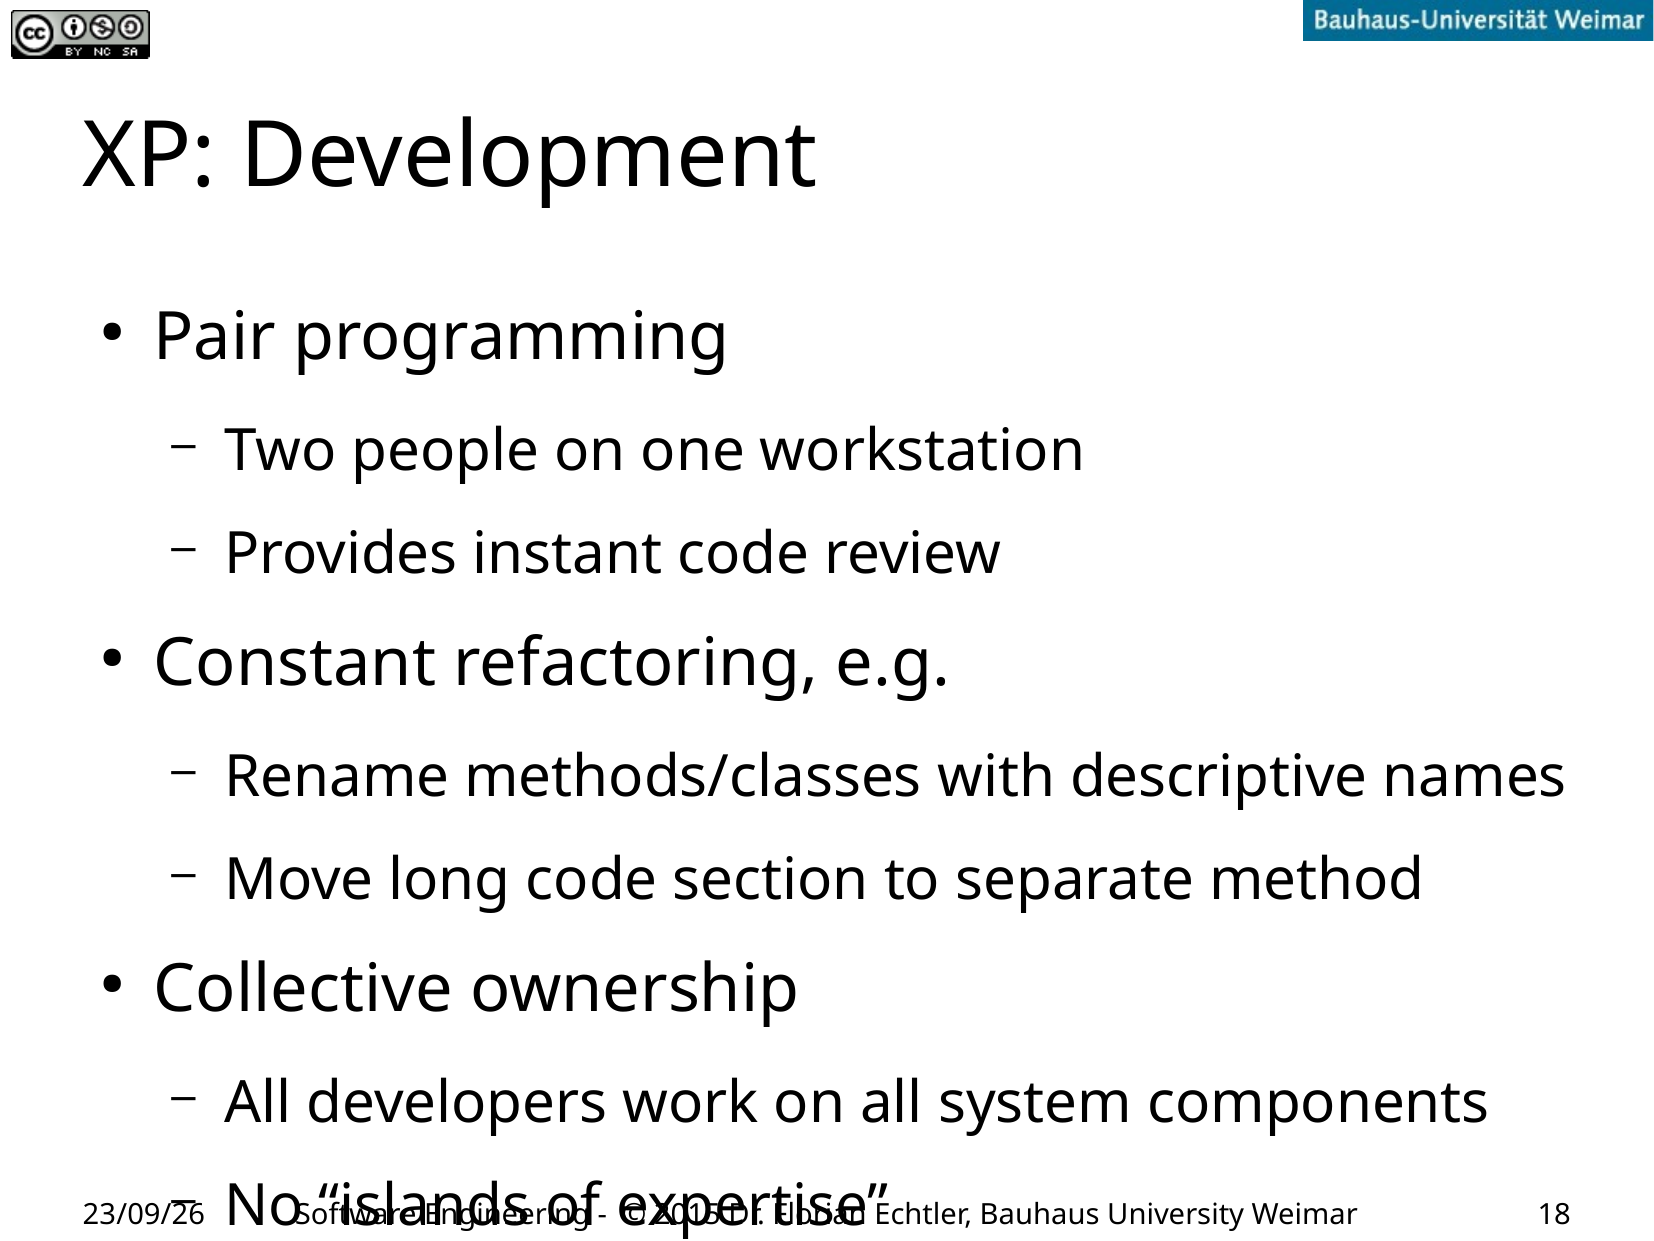

# XP: Development
Pair programming
Two people on one workstation
Provides instant code review
Constant refactoring, e.g.
Rename methods/classes with descriptive names
Move long code section to separate method
Collective ownership
All developers work on all system components
No “islands of expertise”
Software Engineering - © 2015 Dr. Florian Echtler, Bauhaus University Weimar
18